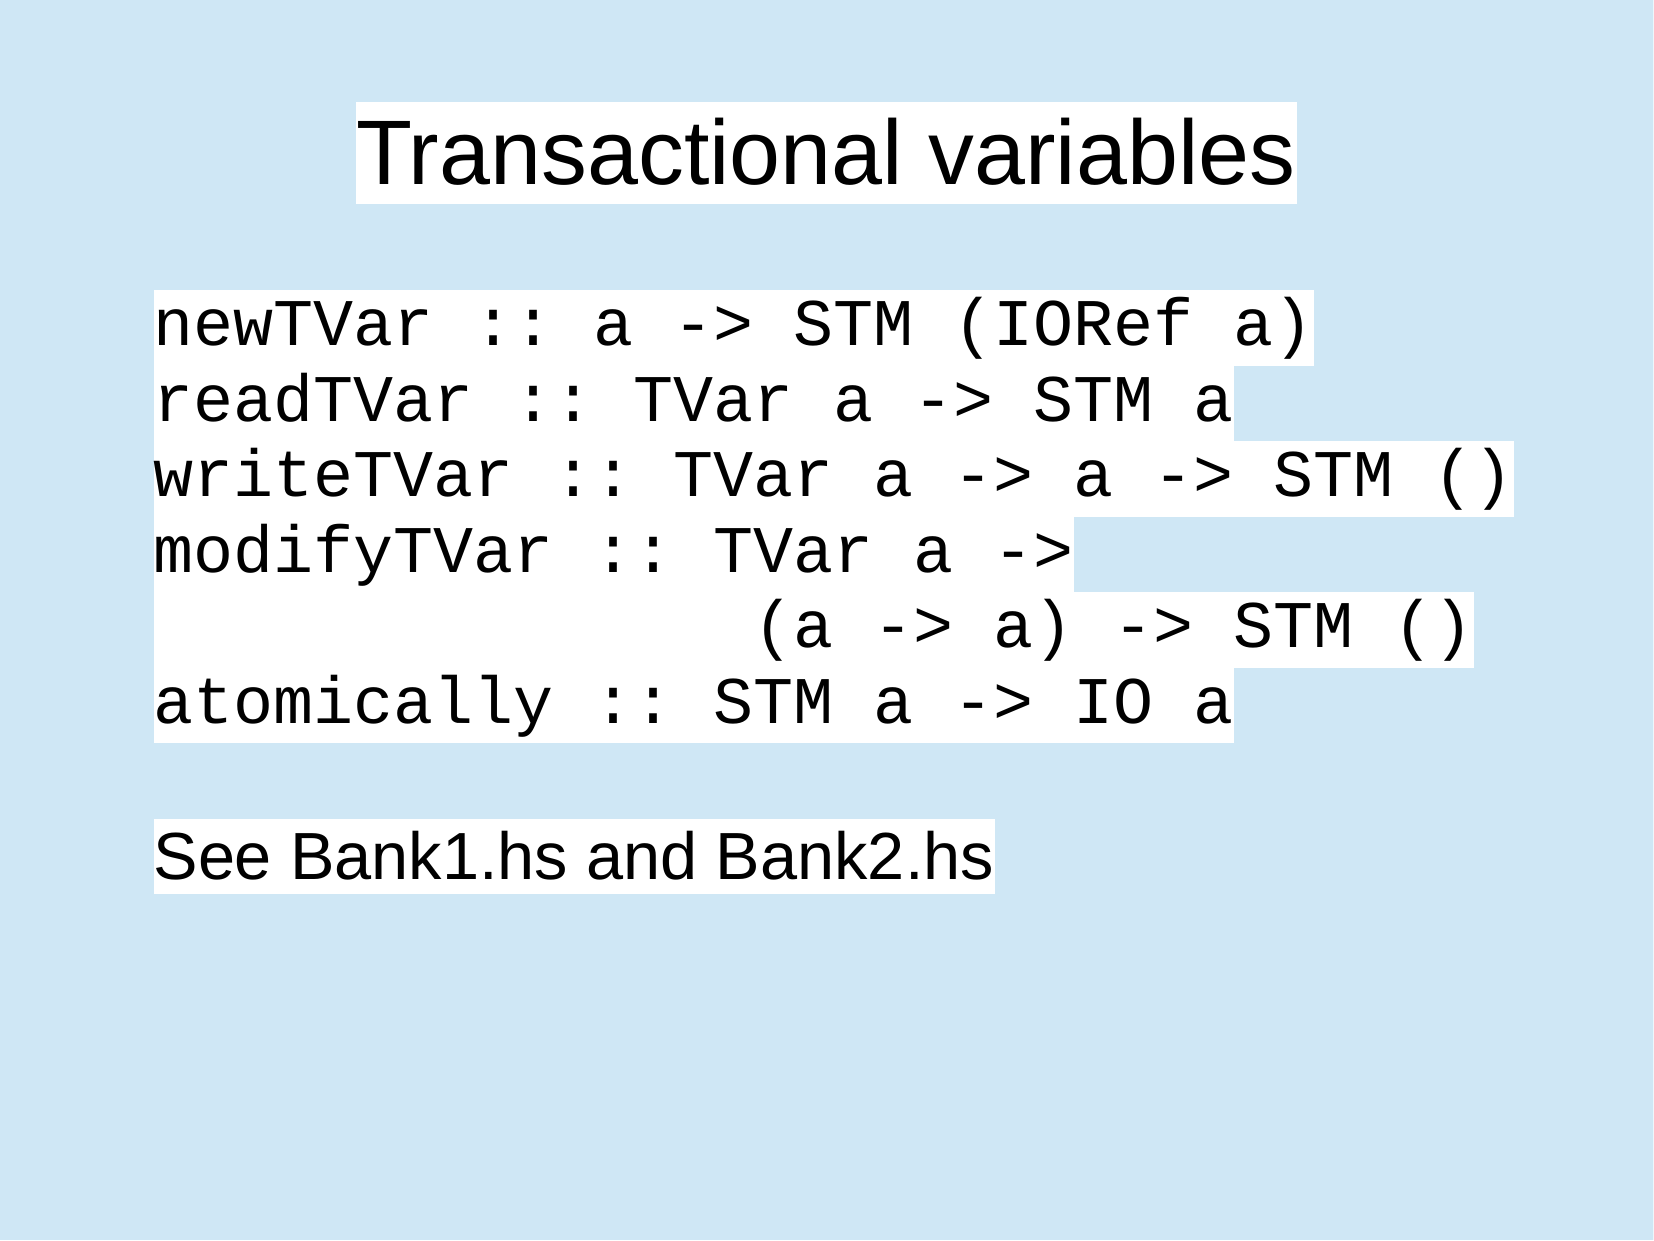

# Transactional variables
newTVar :: a -> STM (IORef a)
readTVar :: TVar a -> STM a
writeTVar :: TVar a -> a -> STM ()
modifyTVar :: TVar a ->
 (a -> a) -> STM ()
atomically :: STM a -> IO a
See Bank1.hs and Bank2.hs